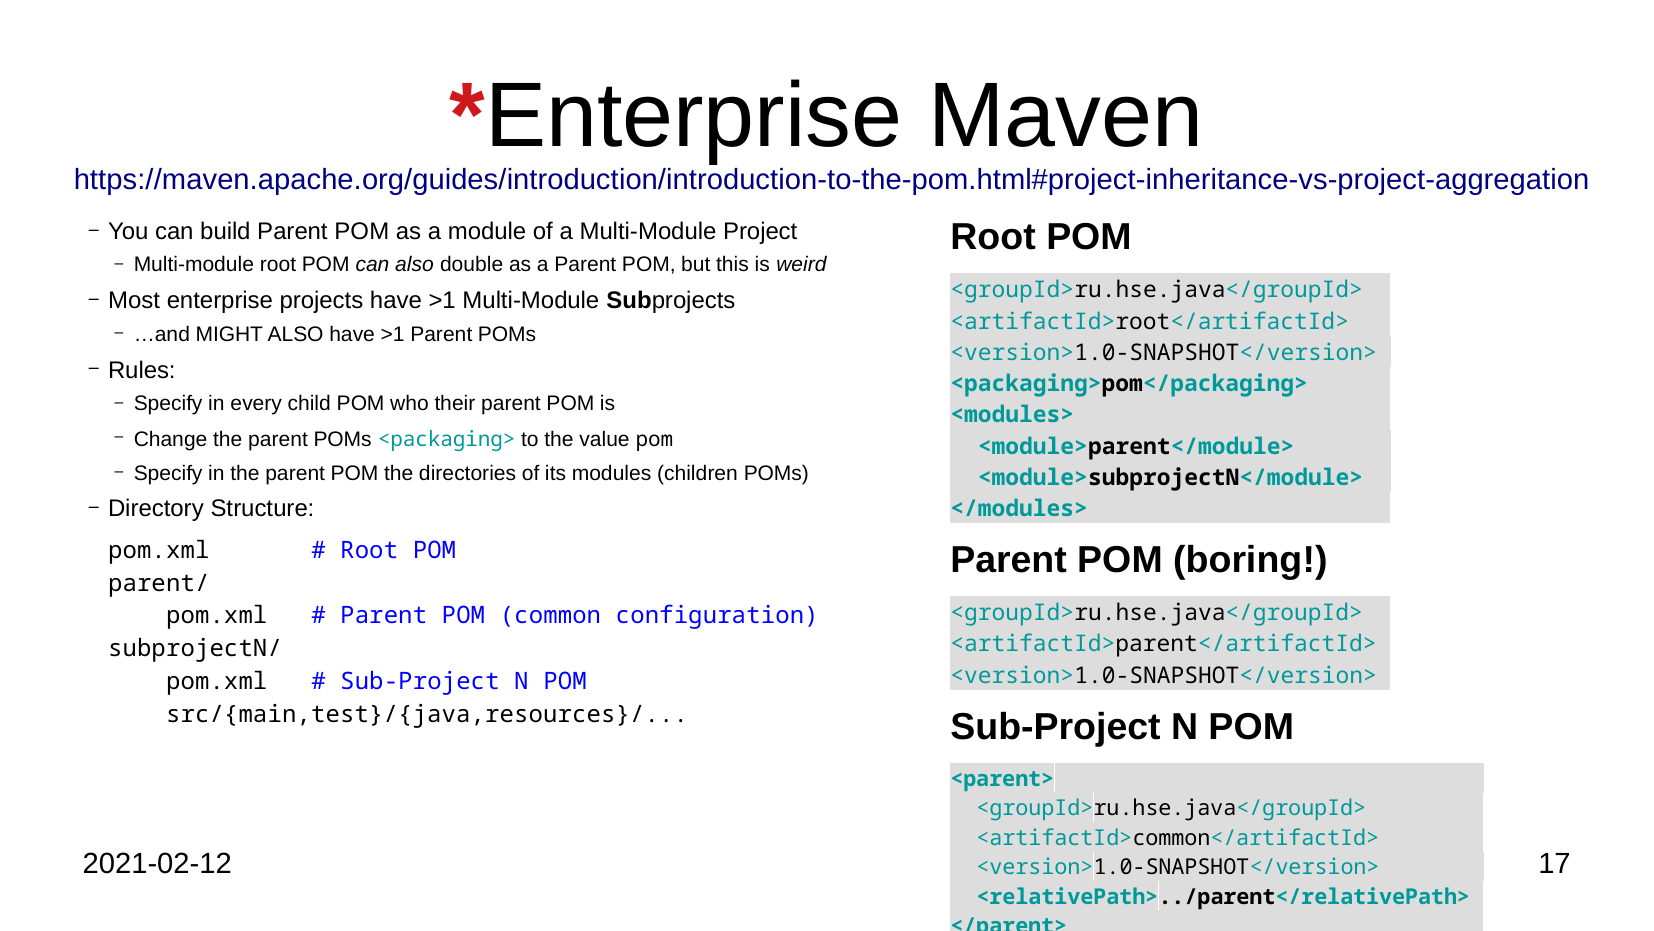

# *Enterprise Maven
https://maven.apache.org/guides/introduction/introduction-to-the-pom.html#project-inheritance-vs-project-aggregation
| Root POM |
| --- |
| <groupId>ru.hse.java</groupId> <artifactId>root</artifactId> <version>1.0-SNAPSHOT</version> <packaging>pom</packaging> <modules> <module>parent</module> <module>subprojectN</module> </modules> |
| Parent POM (boring!) |
| <groupId>ru.hse.java</groupId> <artifactId>parent</artifactId> <version>1.0-SNAPSHOT</version> |
| Sub-Project N POM |
| <parent> <groupId>ru.hse.java</groupId> <artifactId>common</artifactId> <version>1.0-SNAPSHOT</version> <relativePath>../parent</relativePath> </parent> |
You can build Parent POM as a module of a Multi-Module Project
Multi-module root POM can also double as a Parent POM, but this is weird
Most enterprise projects have >1 Multi-Module Subprojects
…and MIGHT ALSO have >1 Parent POMs
Rules:
Specify in every child POM who their parent POM is
Change the parent POMs <packaging> to the value pom
Specify in the parent POM the directories of its modules (children POMs)
Directory Structure:
pom.xml # Root POM
parent/
 pom.xml # Parent POM (common configuration)
subprojectN/
 pom.xml # Sub-Project N POM
 src/{main,test}/{java,resources}/...
2021-02-12
17